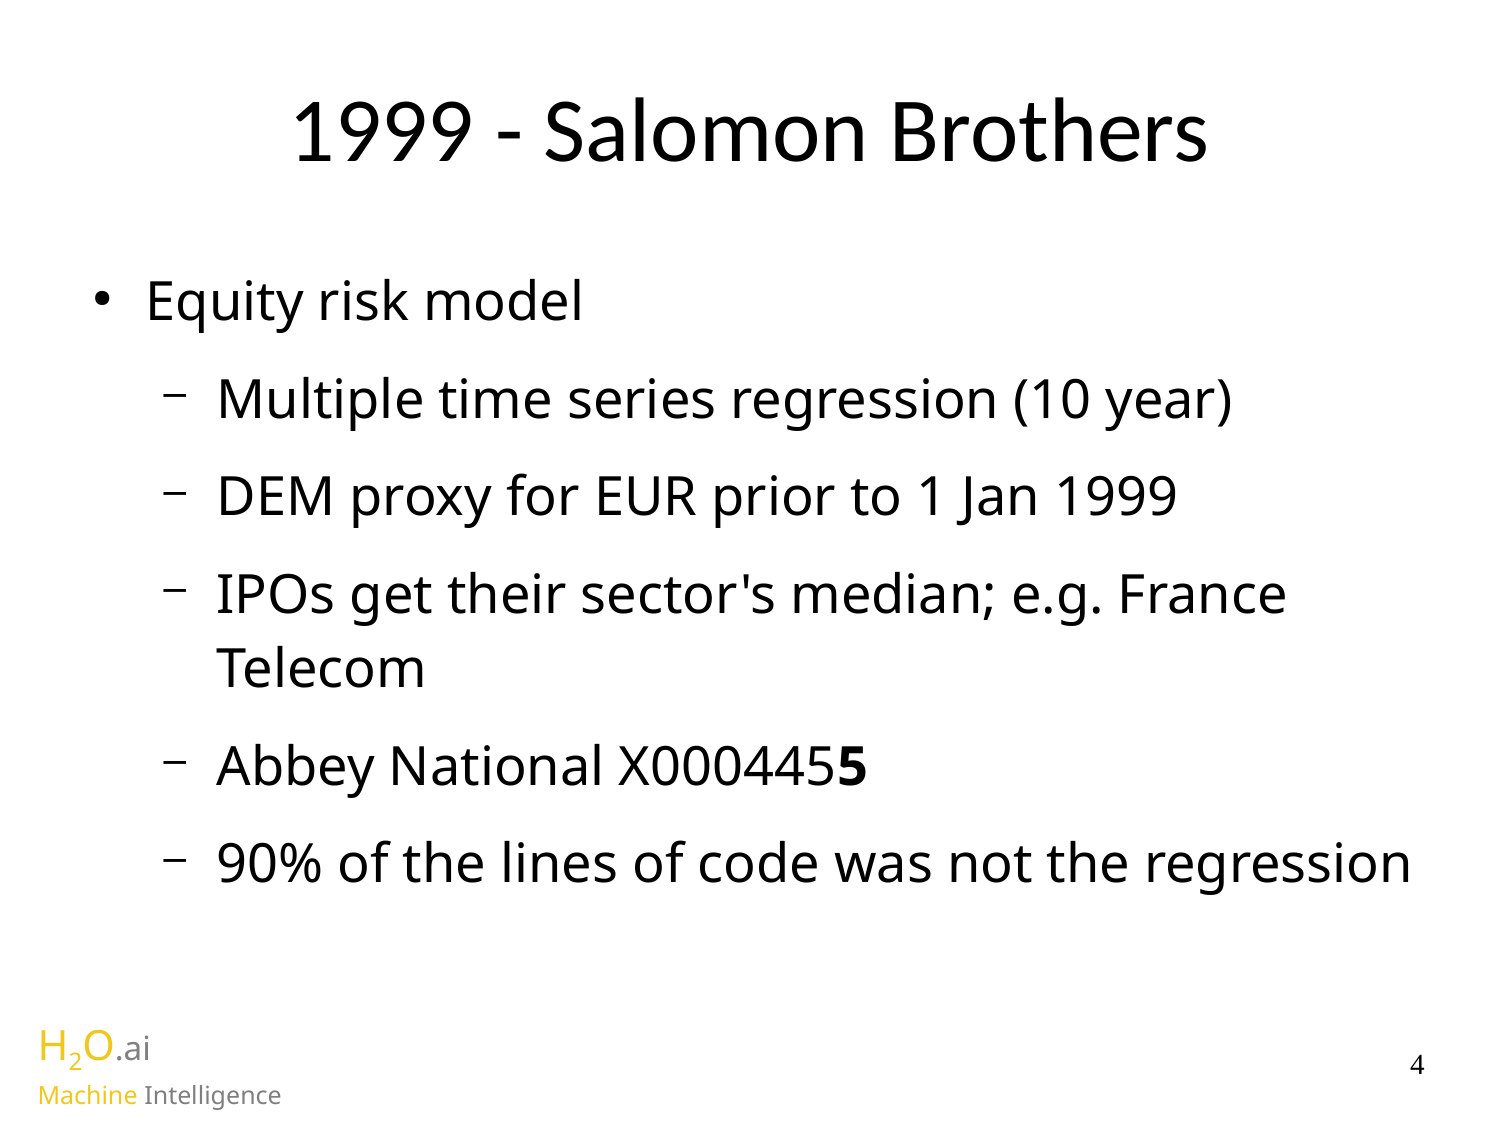

# 1999 - Salomon Brothers
Equity risk model
Multiple time series regression (10 year)
DEM proxy for EUR prior to 1 Jan 1999
IPOs get their sector's median; e.g. France Telecom
Abbey National X0004455
90% of the lines of code was not the regression
4